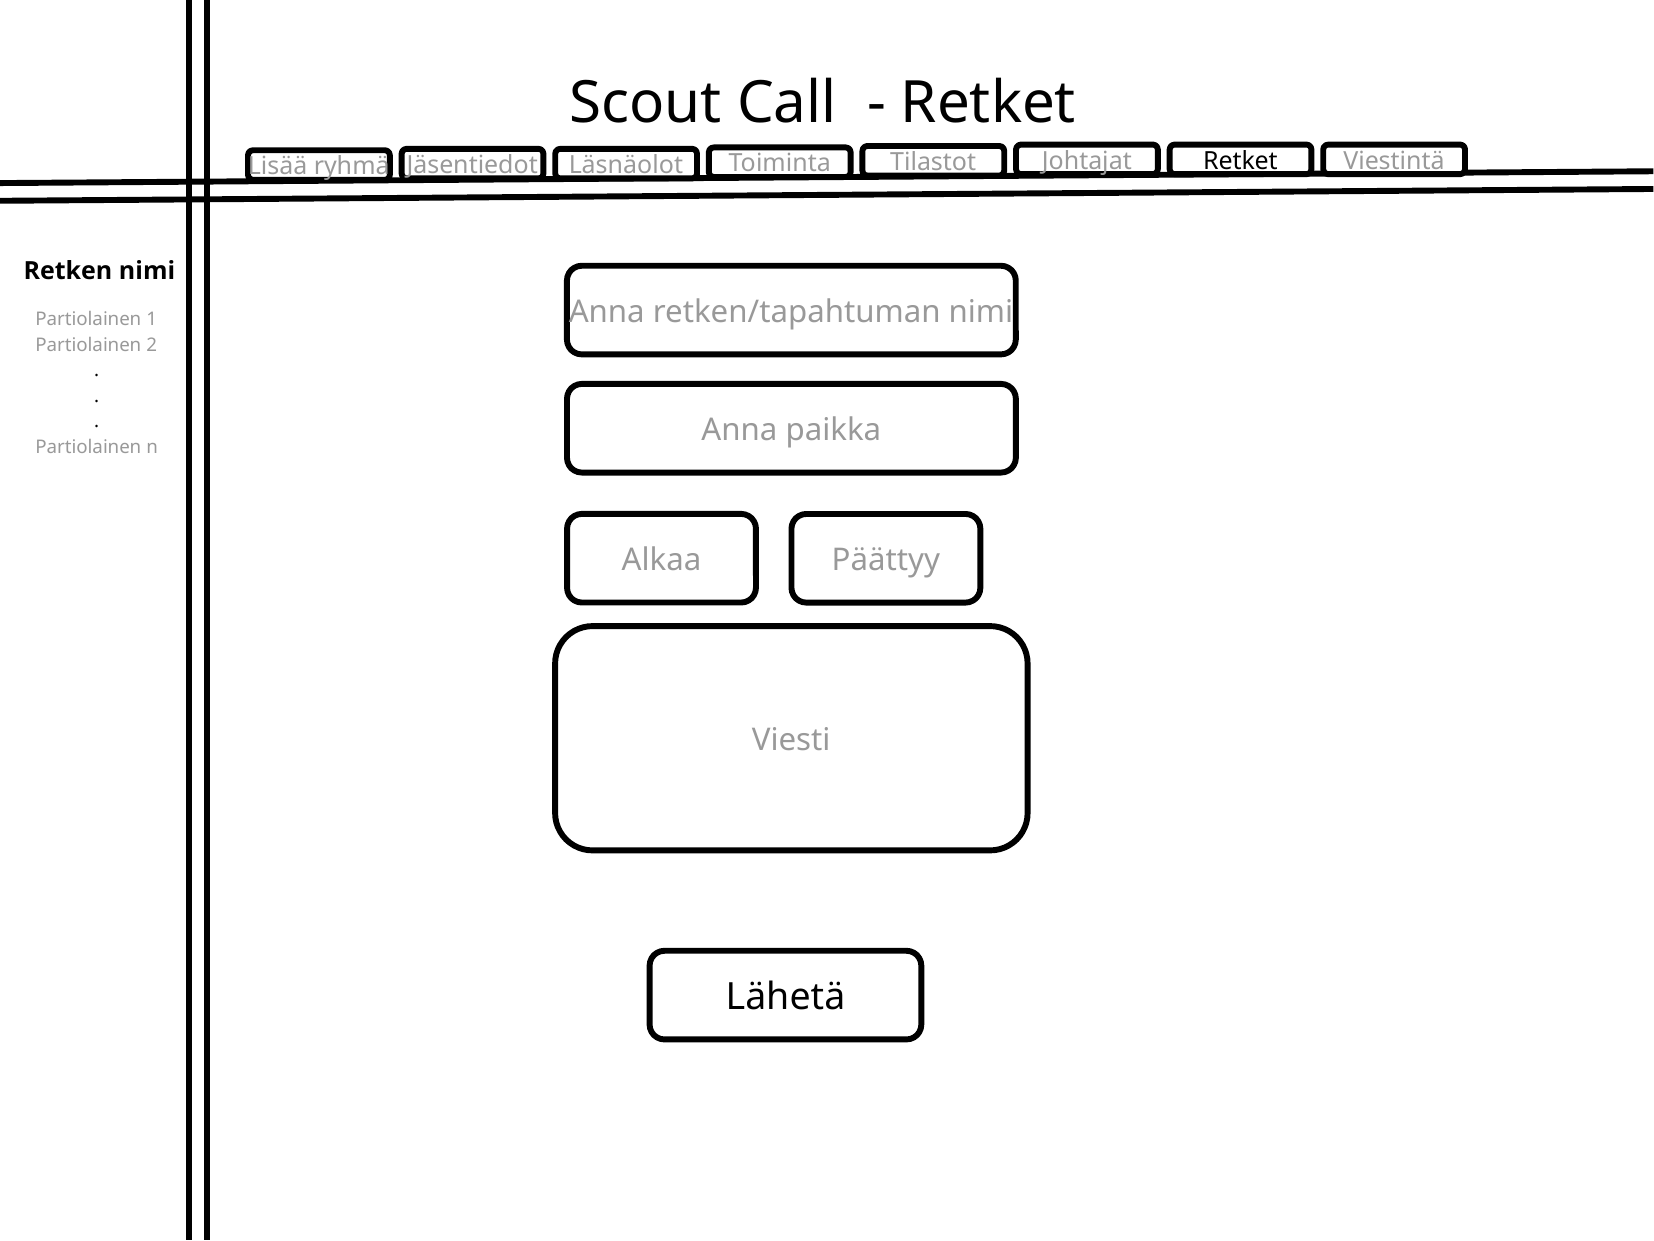

Scout Call - Retket
Johtajat
Retket
Viestintä
Tilastot
Toiminta
Jäsentiedot
Läsnäolot
Lisää ryhmä
Retken nimi
Anna retken/tapahtuman nimi
Partiolainen 1
Partiolainen 2
.
.
.
Partiolainen n
Anna paikka
Alkaa
Päättyy
Viesti
Lähetä